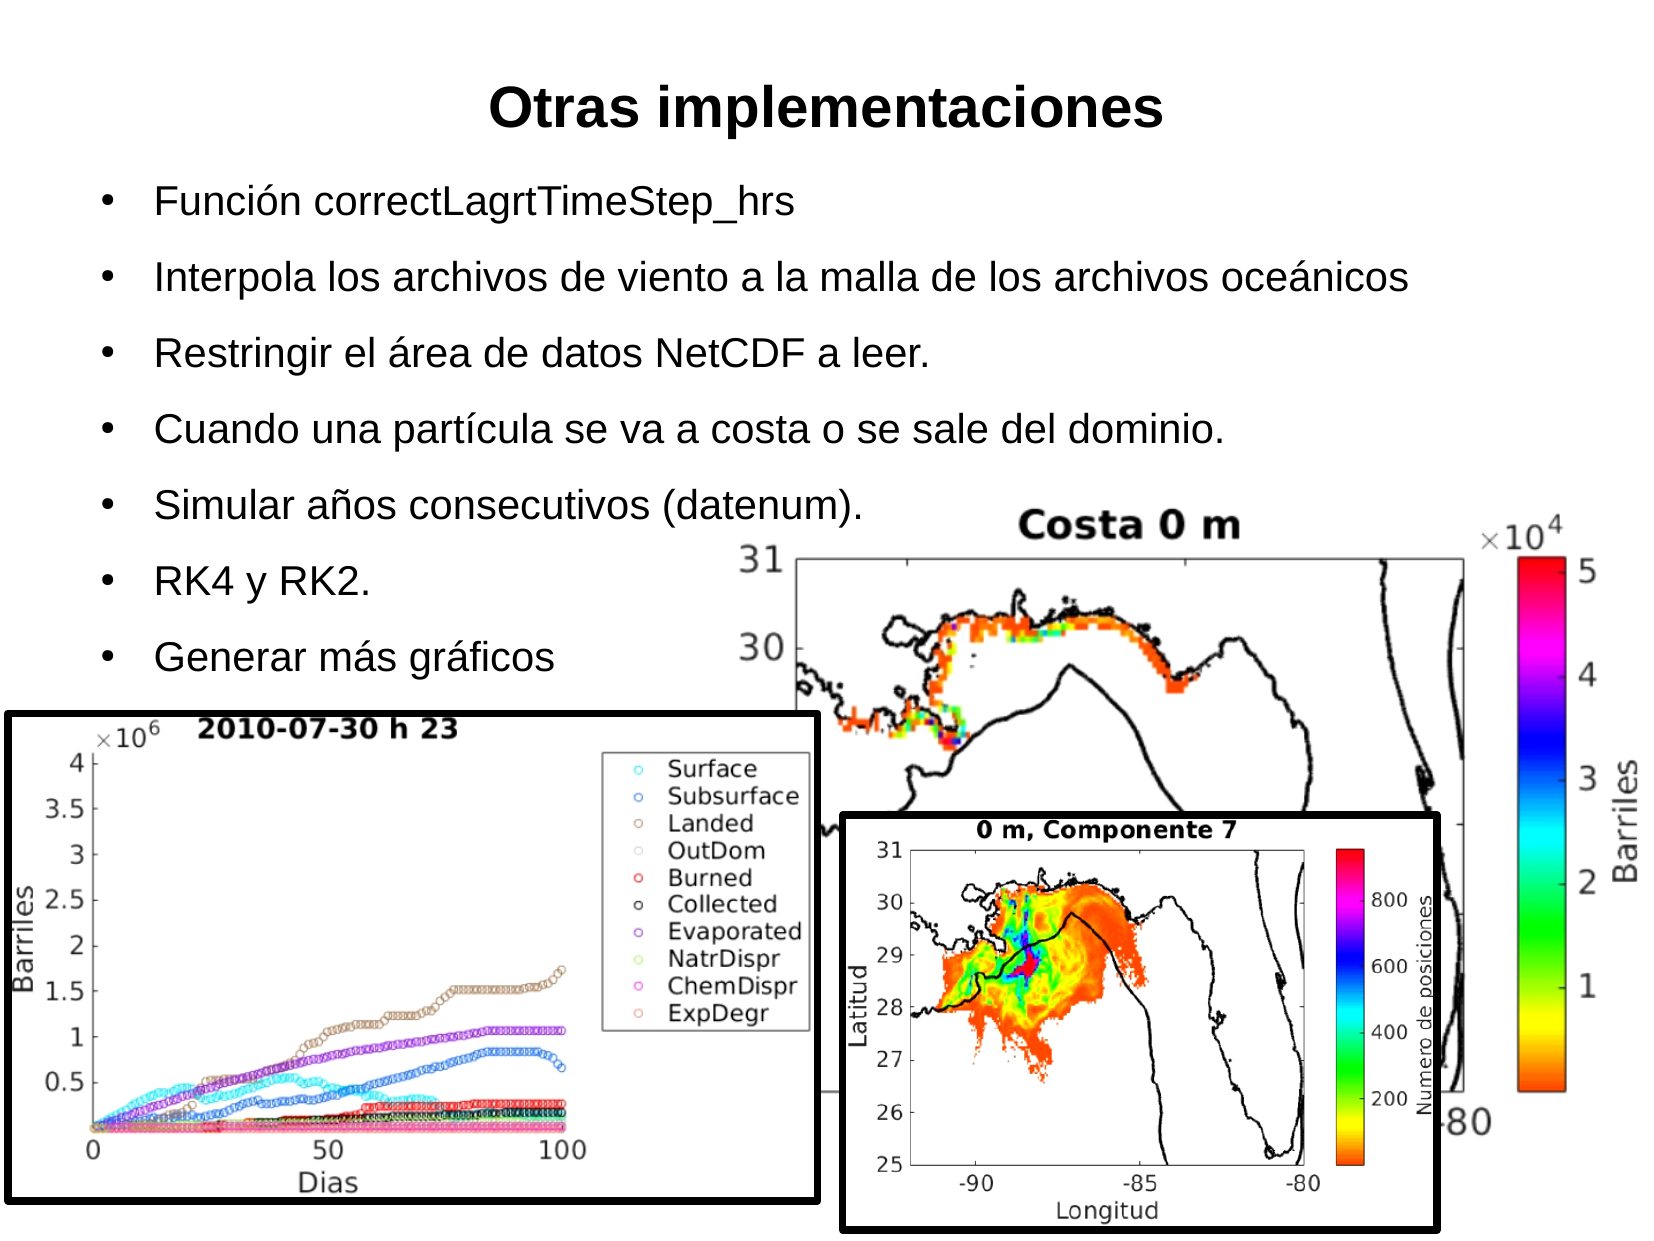

# Otras implementaciones
Función correctLagrtTimeStep_hrs
Interpola los archivos de viento a la malla de los archivos oceánicos
Restringir el área de datos NetCDF a leer.
Cuando una partícula se va a costa o se sale del dominio.
Simular años consecutivos (datenum).
RK4 y RK2.
Generar más gráficos